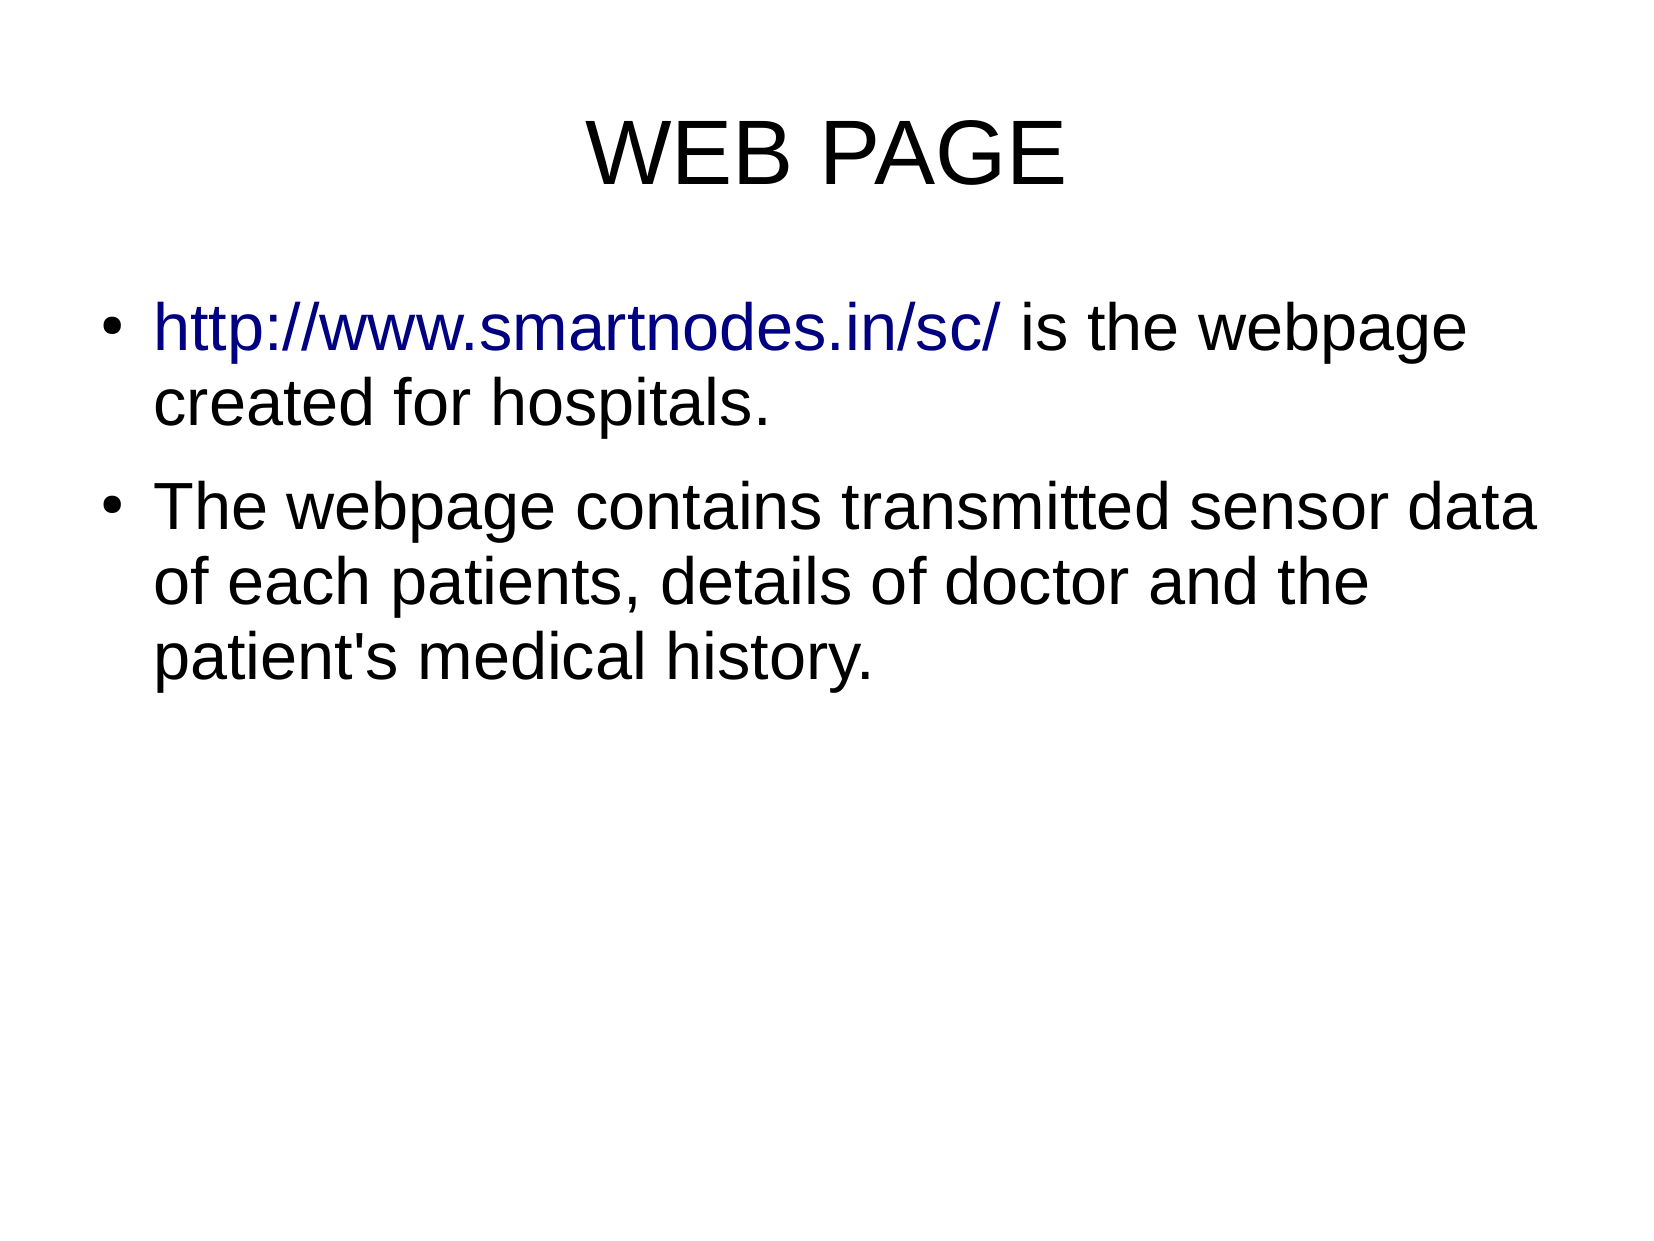

# WEB PAGE
http://www.smartnodes.in/sc/ is the webpage created for hospitals.
The webpage contains transmitted sensor data of each patients, details of doctor and the patient's medical history.